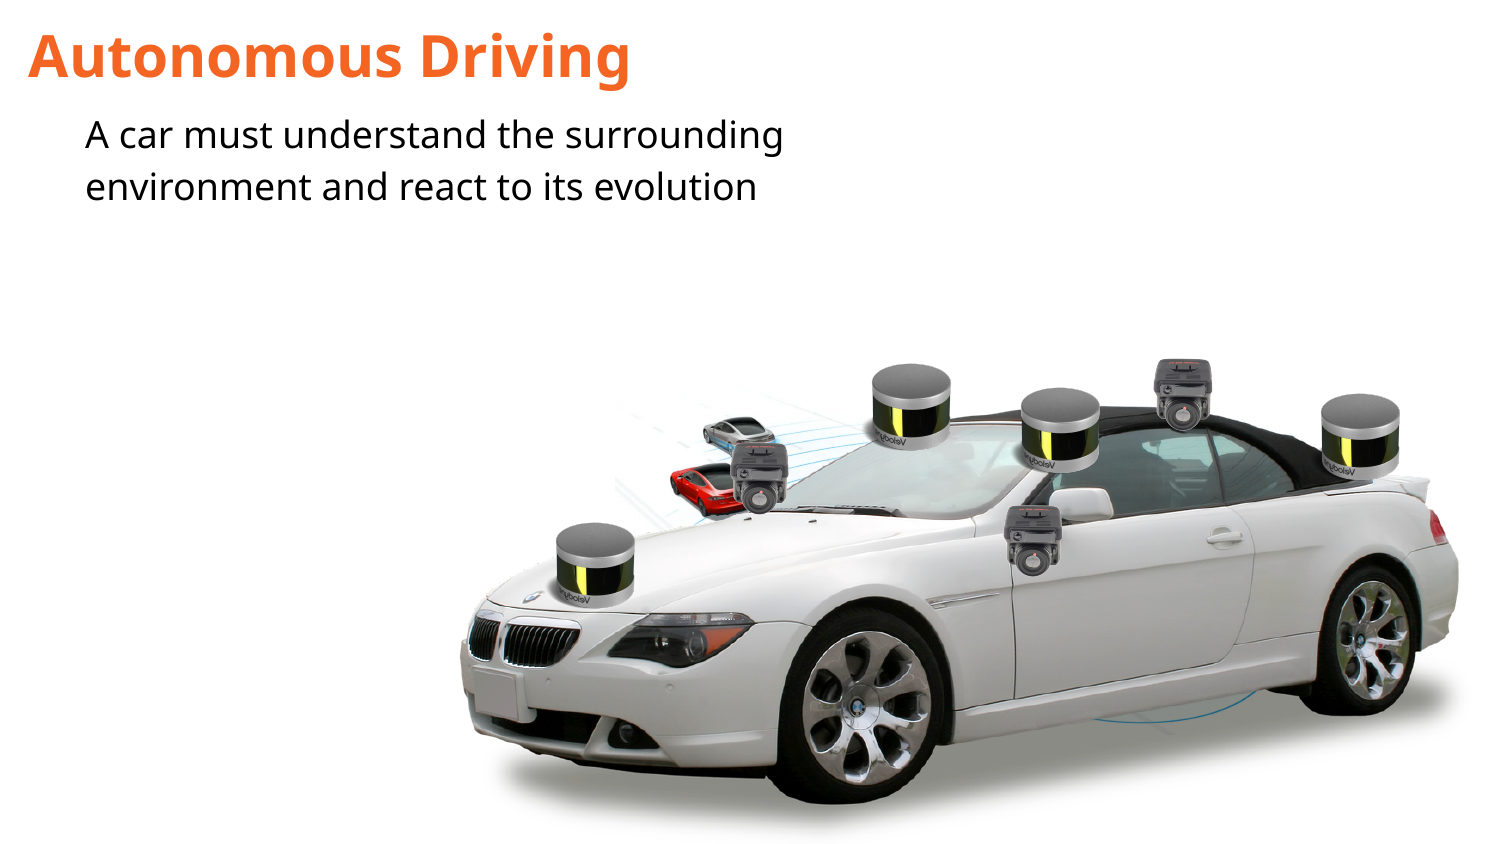

# Autonomous Driving
A car must understand the surrounding environment and react to its evolution